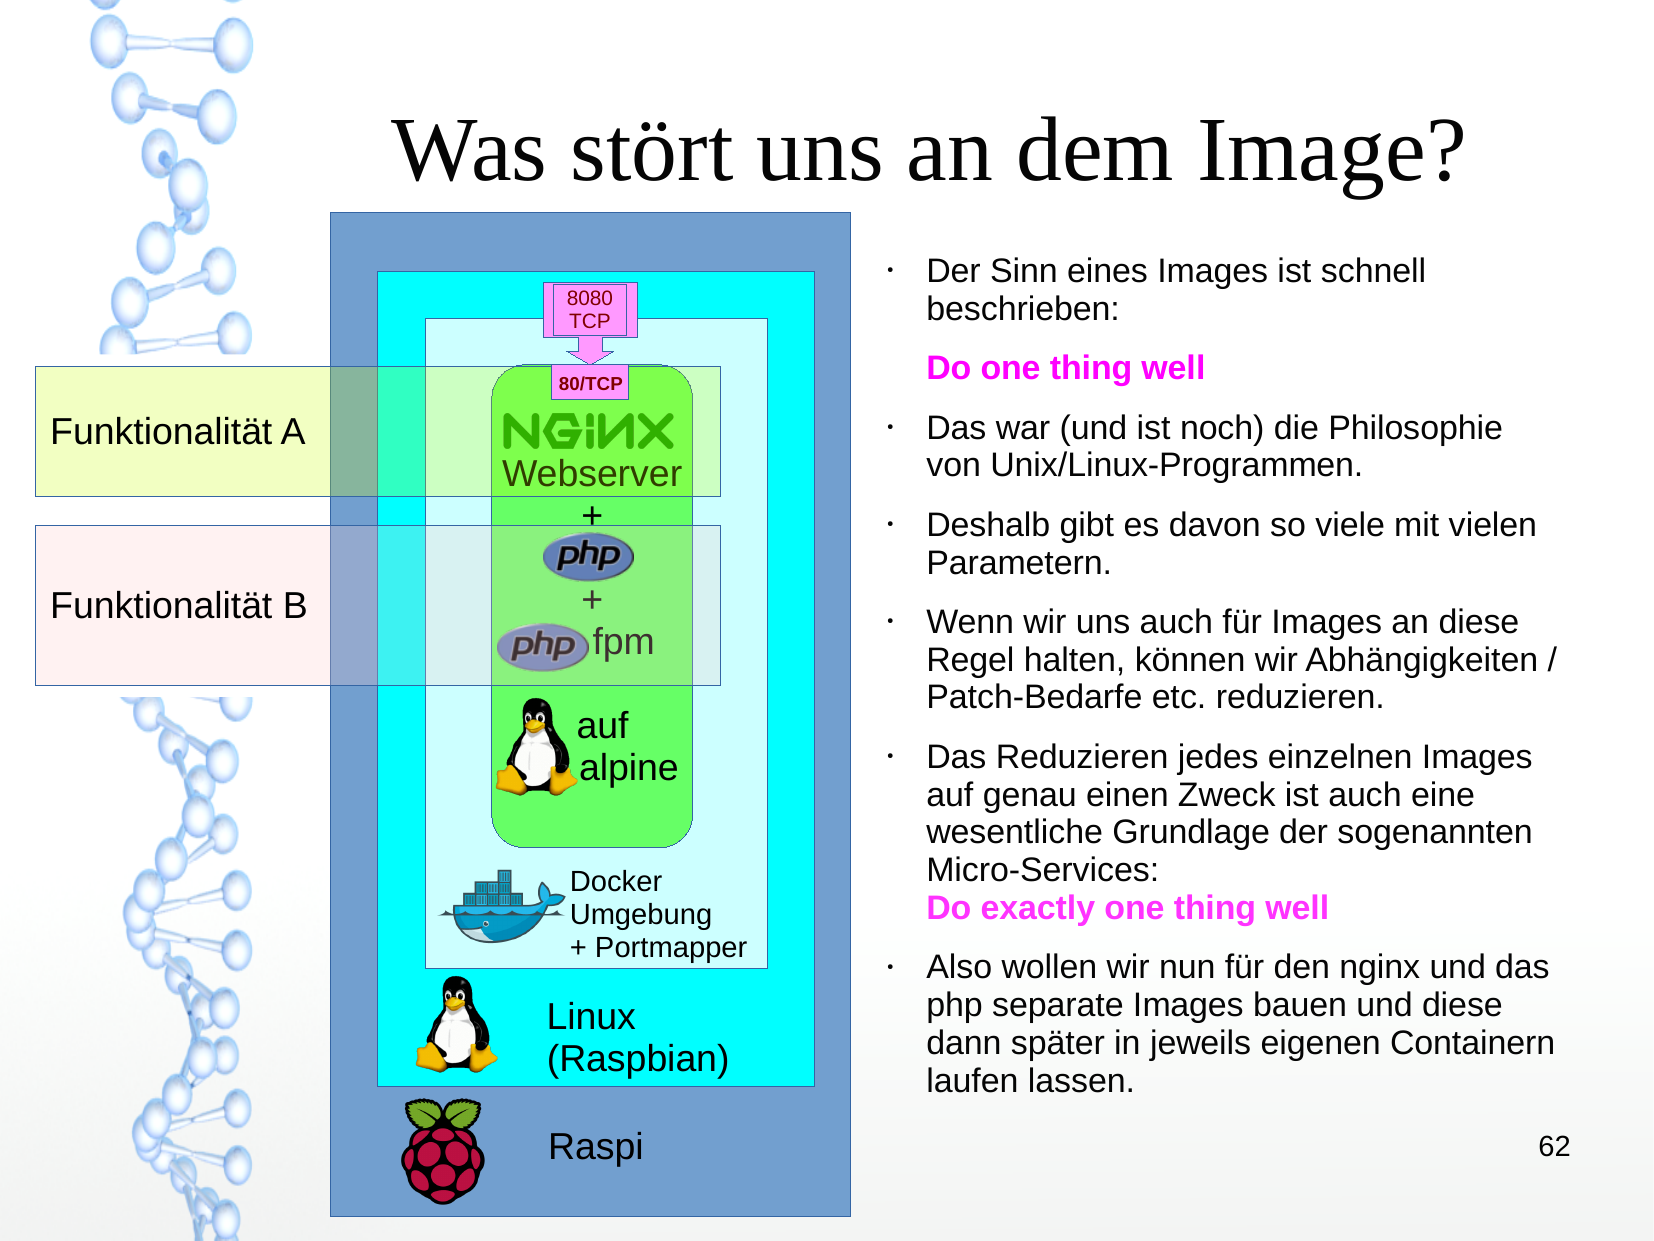

# Was stört uns an dem Image?
 Raspi
Der Sinn eines Images ist schnell beschrieben:
Do one thing well
Das war (und ist noch) die Philosophie von Unix/Linux-Programmen.
Deshalb gibt es davon so viele mit vielen Parametern.
Wenn wir uns auch für Images an diese Regel halten, können wir Abhängigkeiten / Patch-Bedarfe etc. reduzieren.
Das Reduzieren jedes einzelnen Images auf genau einen Zweck ist auch eine wesentliche Grundlage der sogenannten Micro-Services:
Do exactly one thing well
Also wollen wir nun für den nginx und das php separate Images bauen und diese dann später in jeweils eigenen Containern laufen lassen.
Linux
 (Raspbian)
8080
TCP
80/TCP
Webserver
+
 +
 fpm
 auf
 alpine
Funktionalität A
Funktionalität B
Docker
Umgebung
+ Portmapper
62